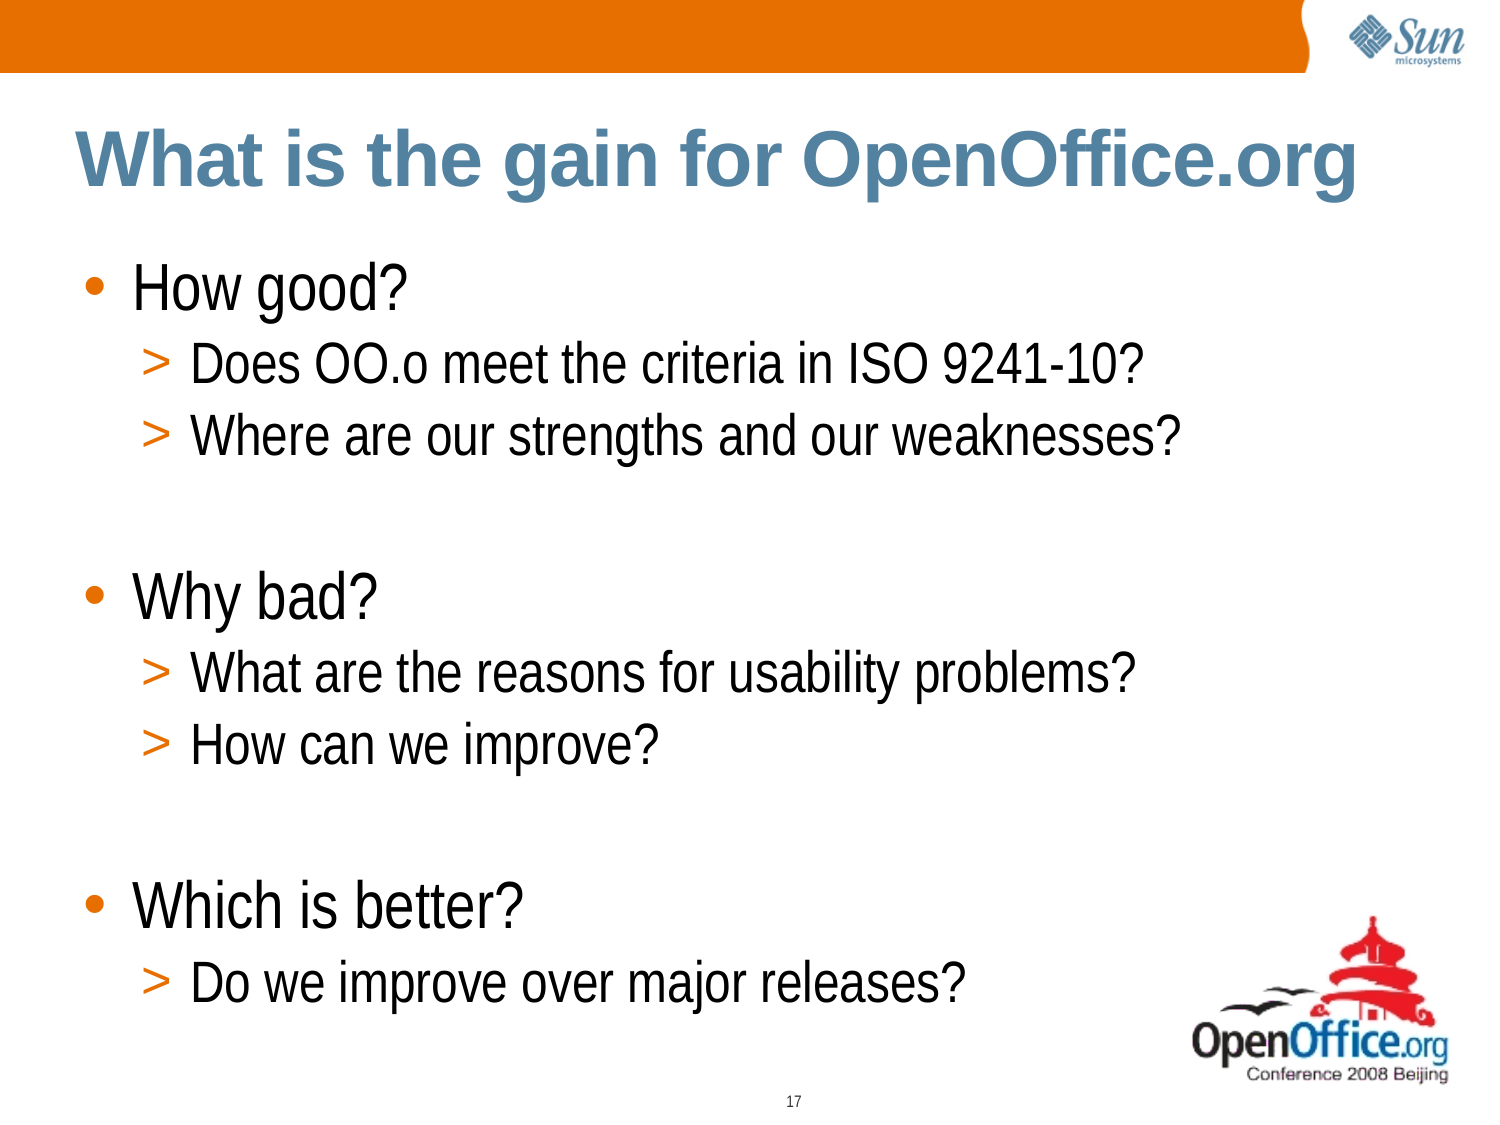

# What is the gain for OpenOffice.org
How good?
Does OO.o meet the criteria in ISO 9241-10?
Where are our strengths and our weaknesses?
Why bad?
What are the reasons for usability problems?
How can we improve?
Which is better?
Do we improve over major releases?